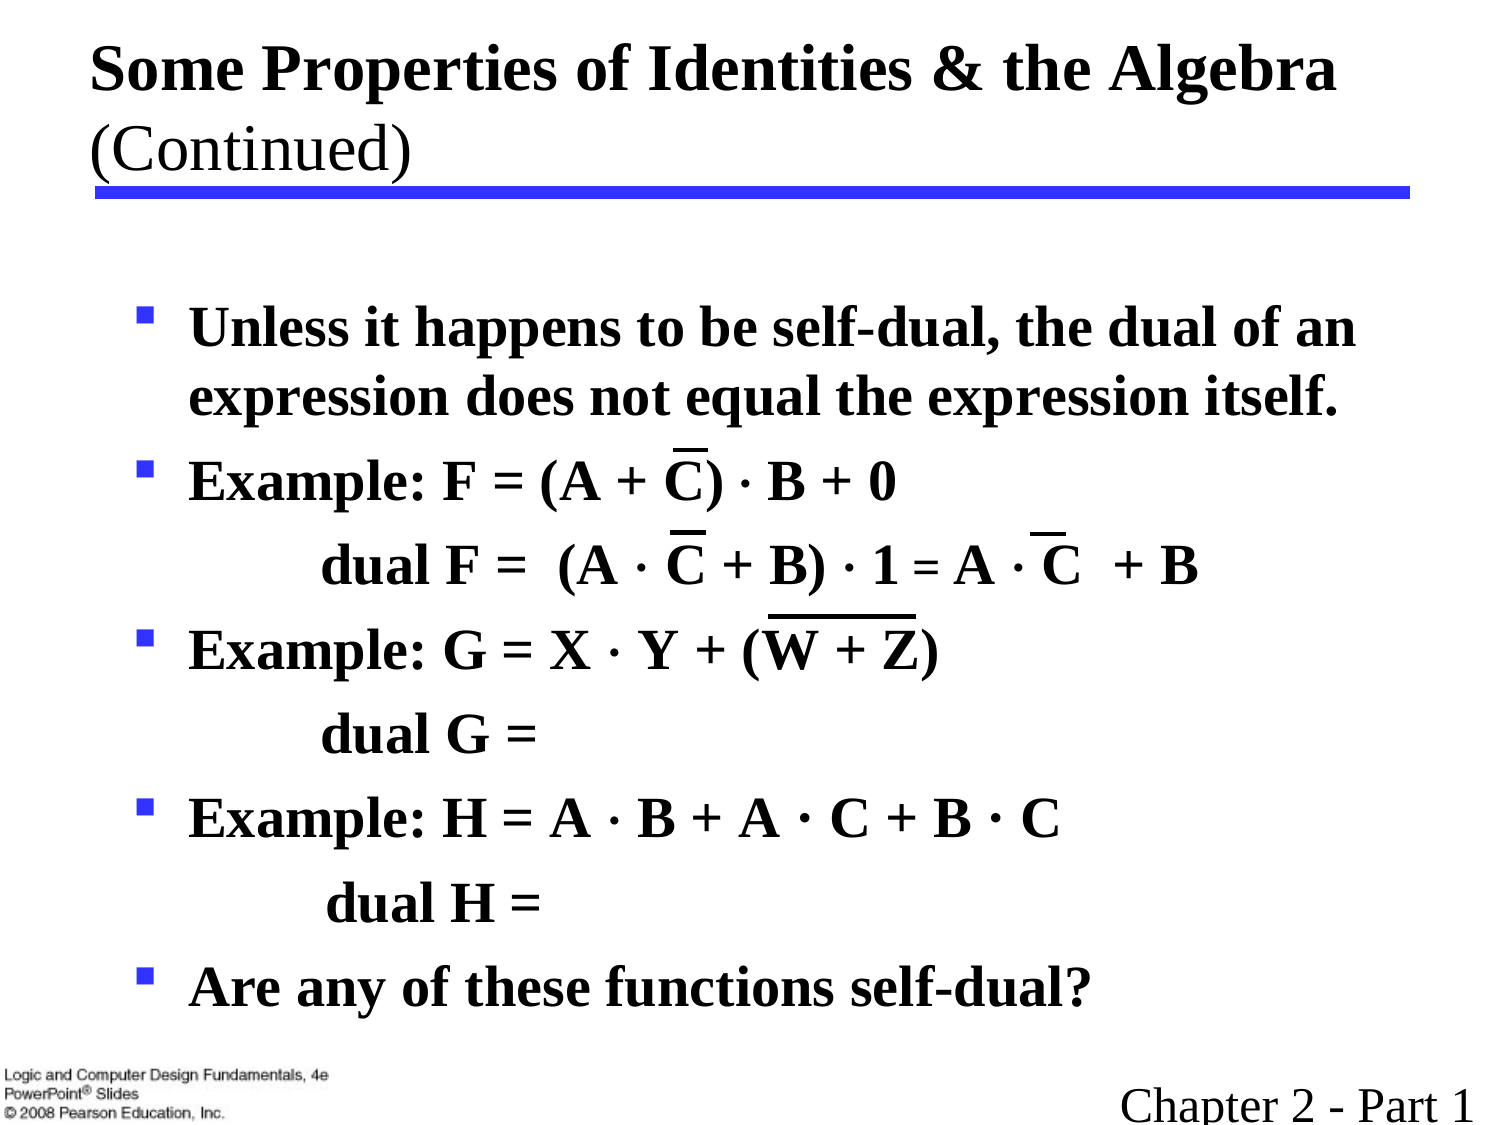

Some Properties of Identities & the Algebra (Continued)
# Unless it happens to be self-dual, the dual of an expression does not equal the expression itself.
Example: F = (A + C) · B + 0
 dual F = (A · C + B) · 1 = A · C + B
Example: G = X · Y + (W + Z)
 dual G =
Example: H = A · B + A · C + B · C
		 dual H =
Are any of these functions self-dual?
17